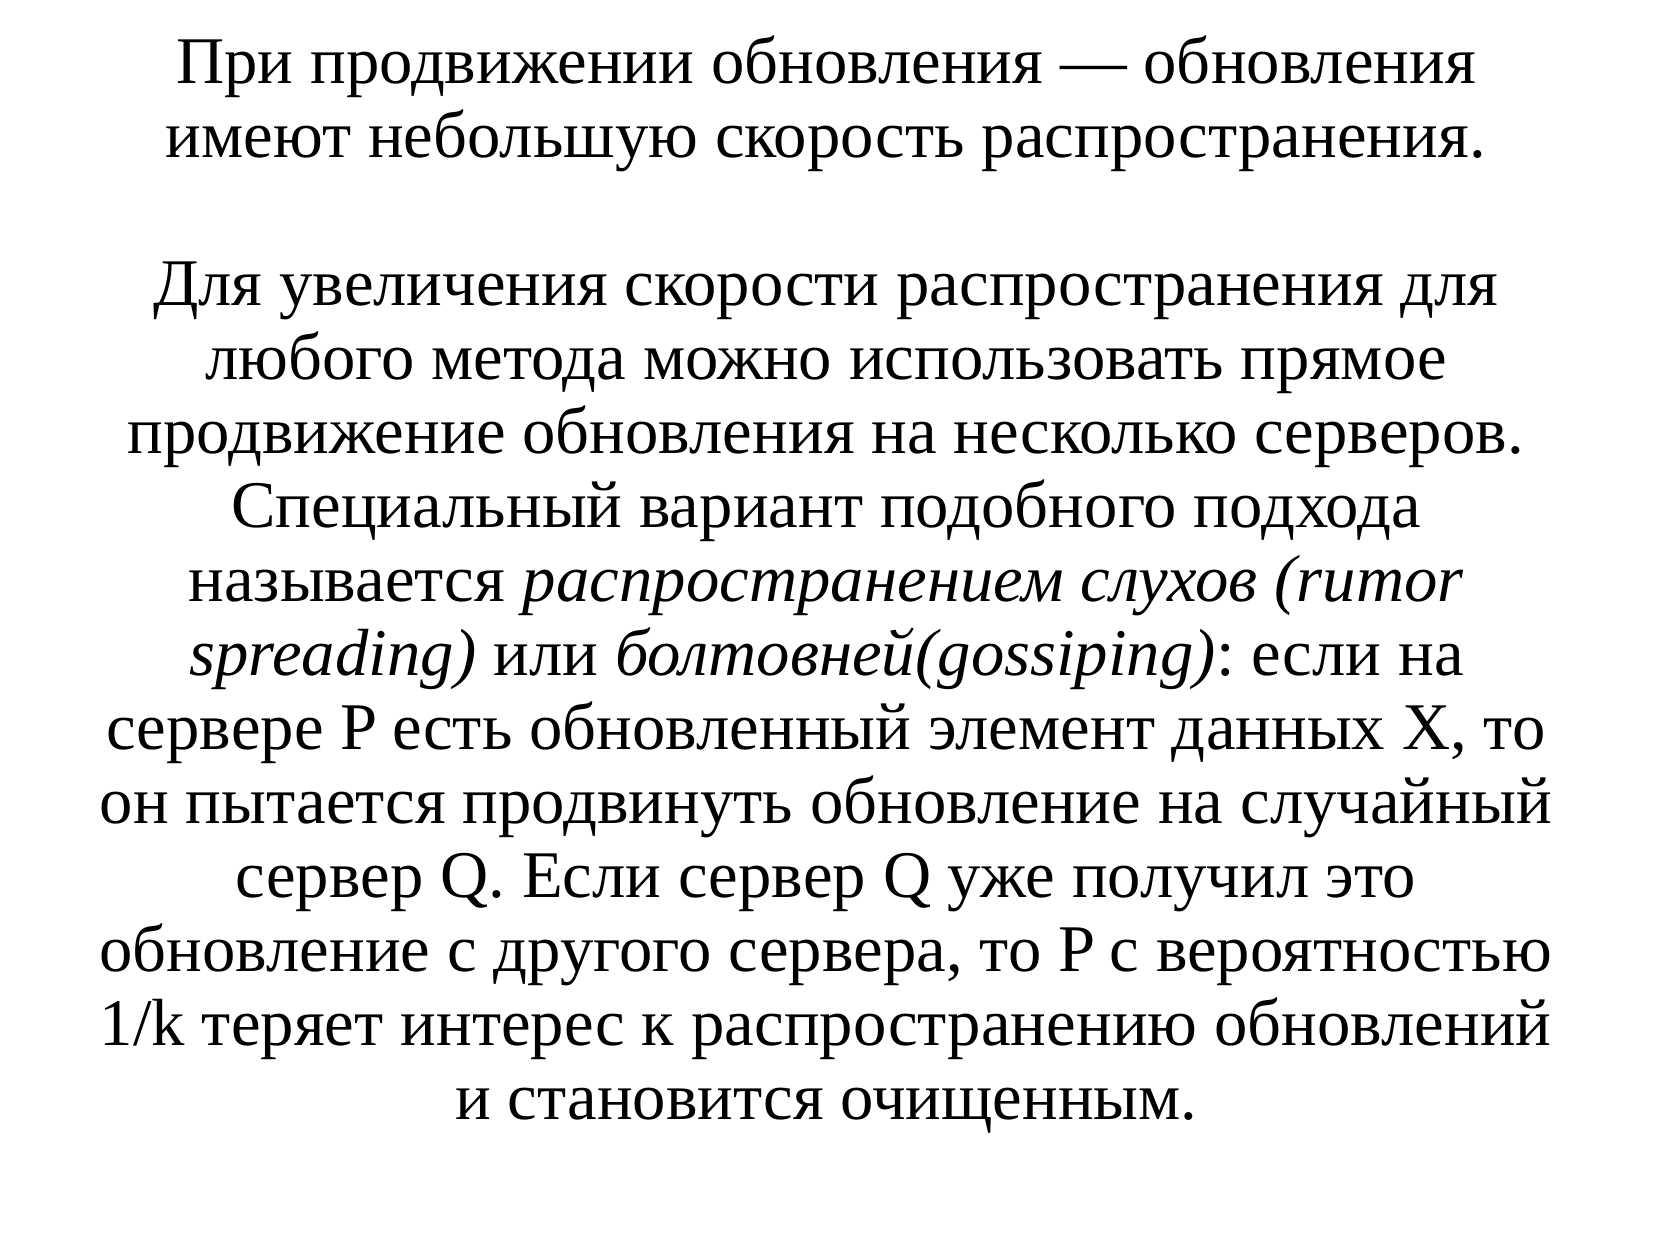

# При продвижении обновления — обновления имеют небольшую скорость распространения.
Для увеличения скорости распространения для любого метода можно использовать прямое продвижение обновления на несколько серверов.
Специальный вариант подобного подхода называется распространением слухов (rumor spreading) или болтовней(gossiping): если на сервере P есть обновленный элемент данных X, то он пытается продвинуть обновление на случайный сервер Q. Если сервер Q уже получил это обновление с другого сервера, то P с вероятностью 1/k теряет интерес к распространению обновлений и становится очищенным.